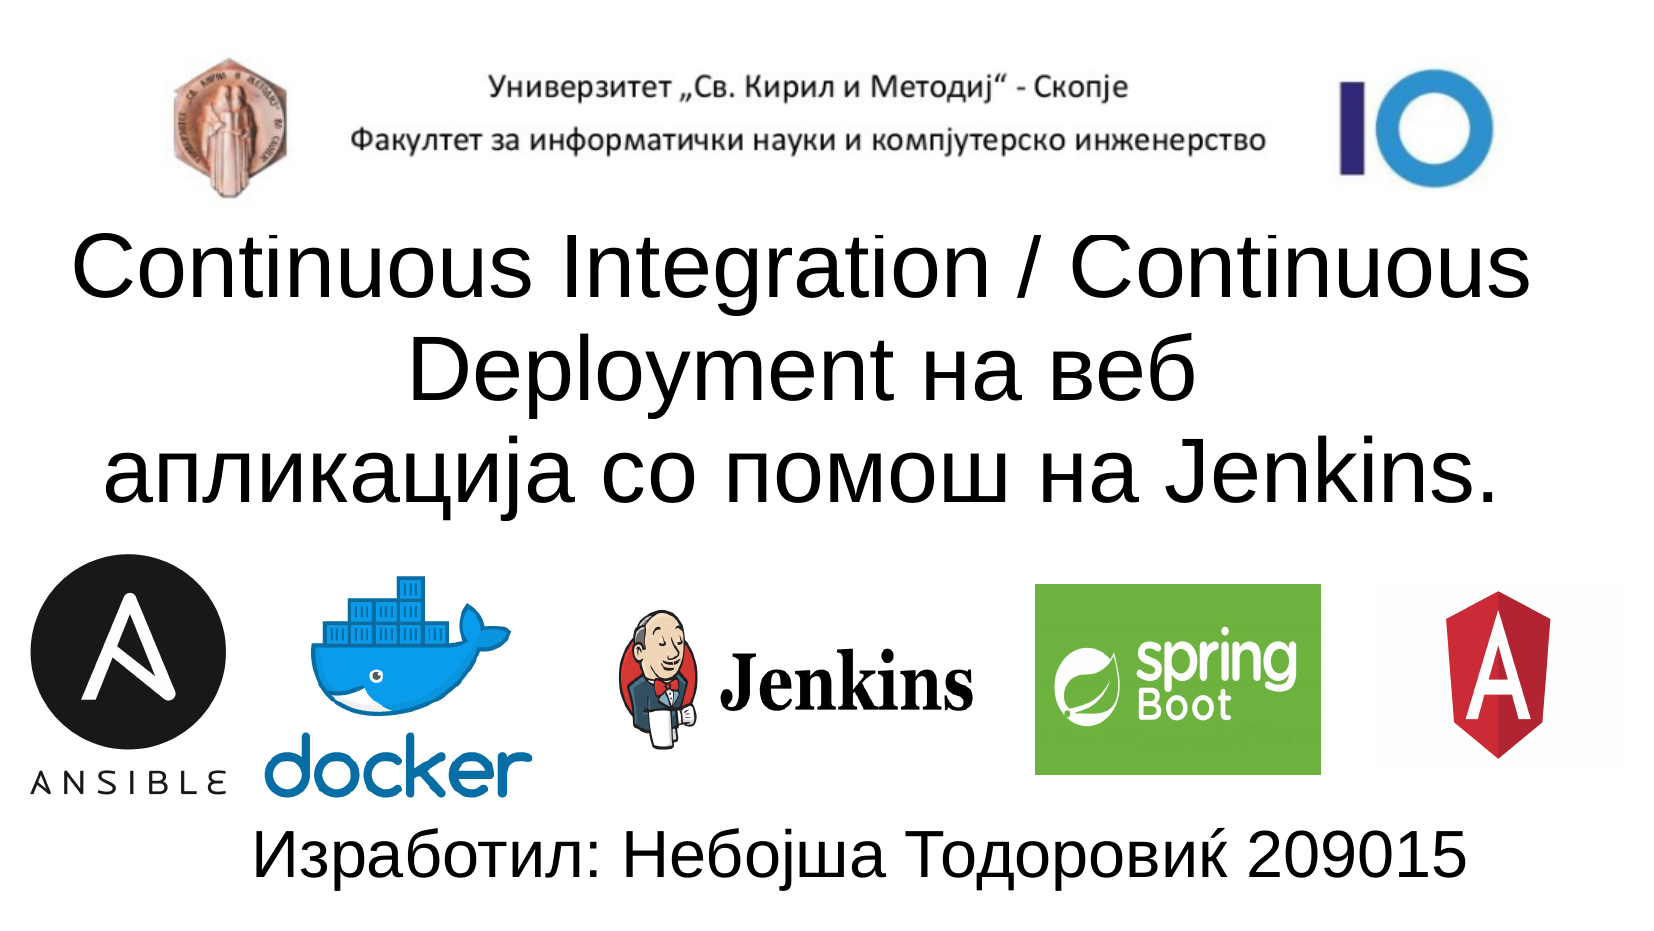

# Continuous Integration / Continuous Deployment на веб апликација со помош на Jenkins.
Изработил: Небојша Тодоровиќ 209015